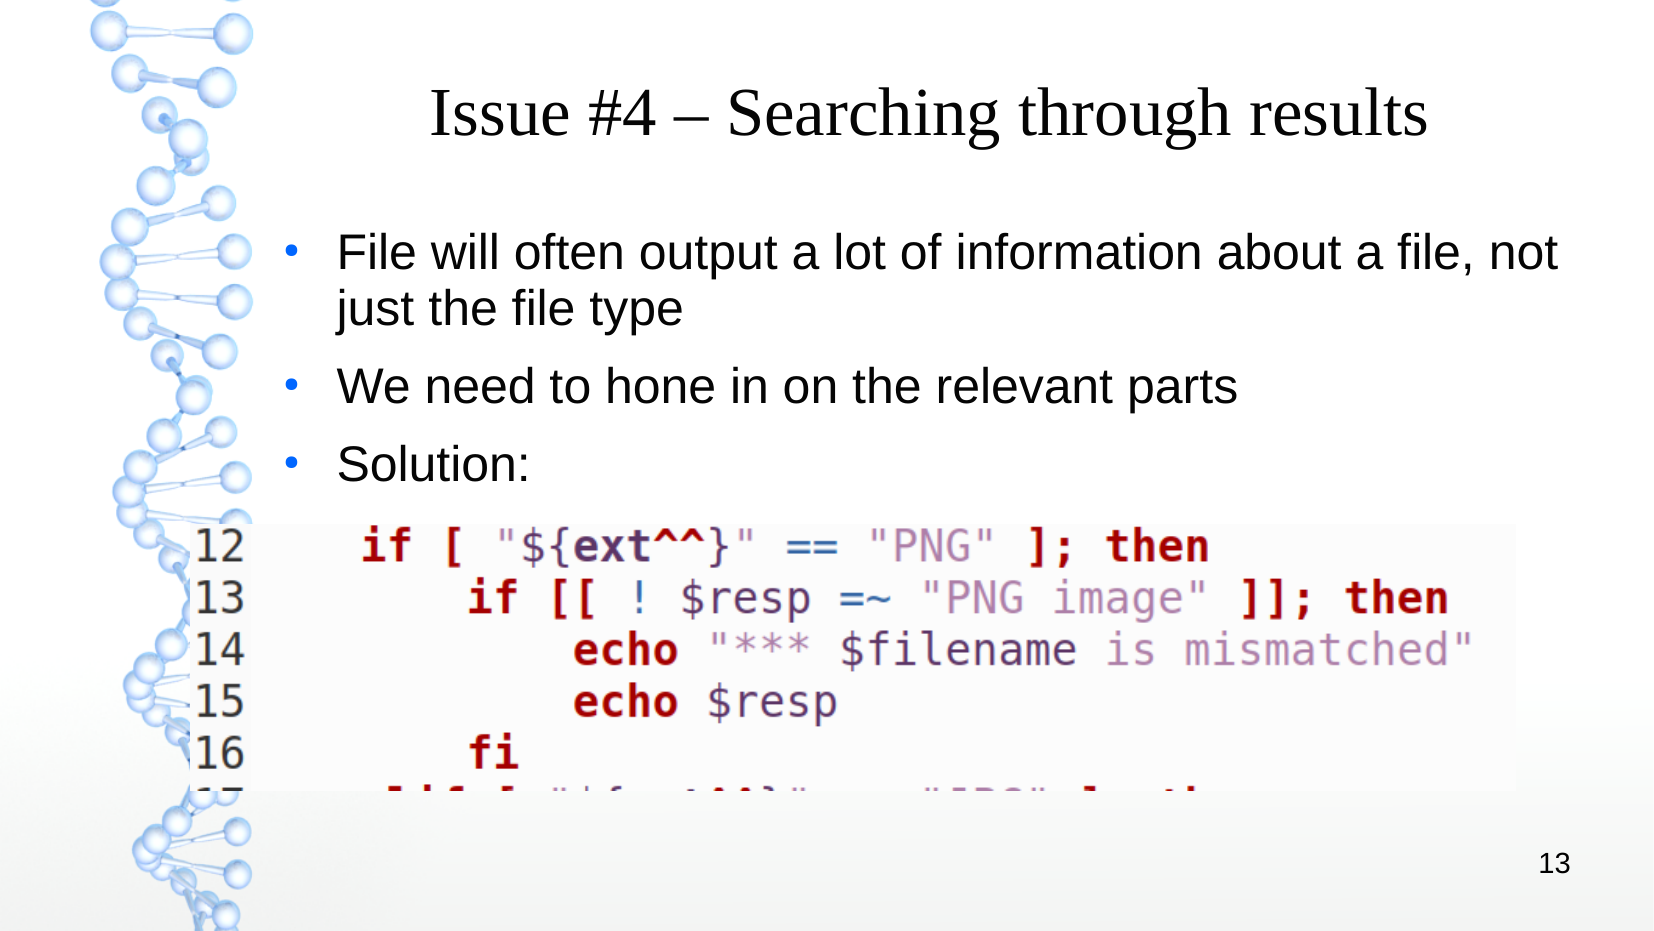

# Issue #4 – Searching through results
File will often output a lot of information about a file, not just the file type
We need to hone in on the relevant parts
Solution:
13